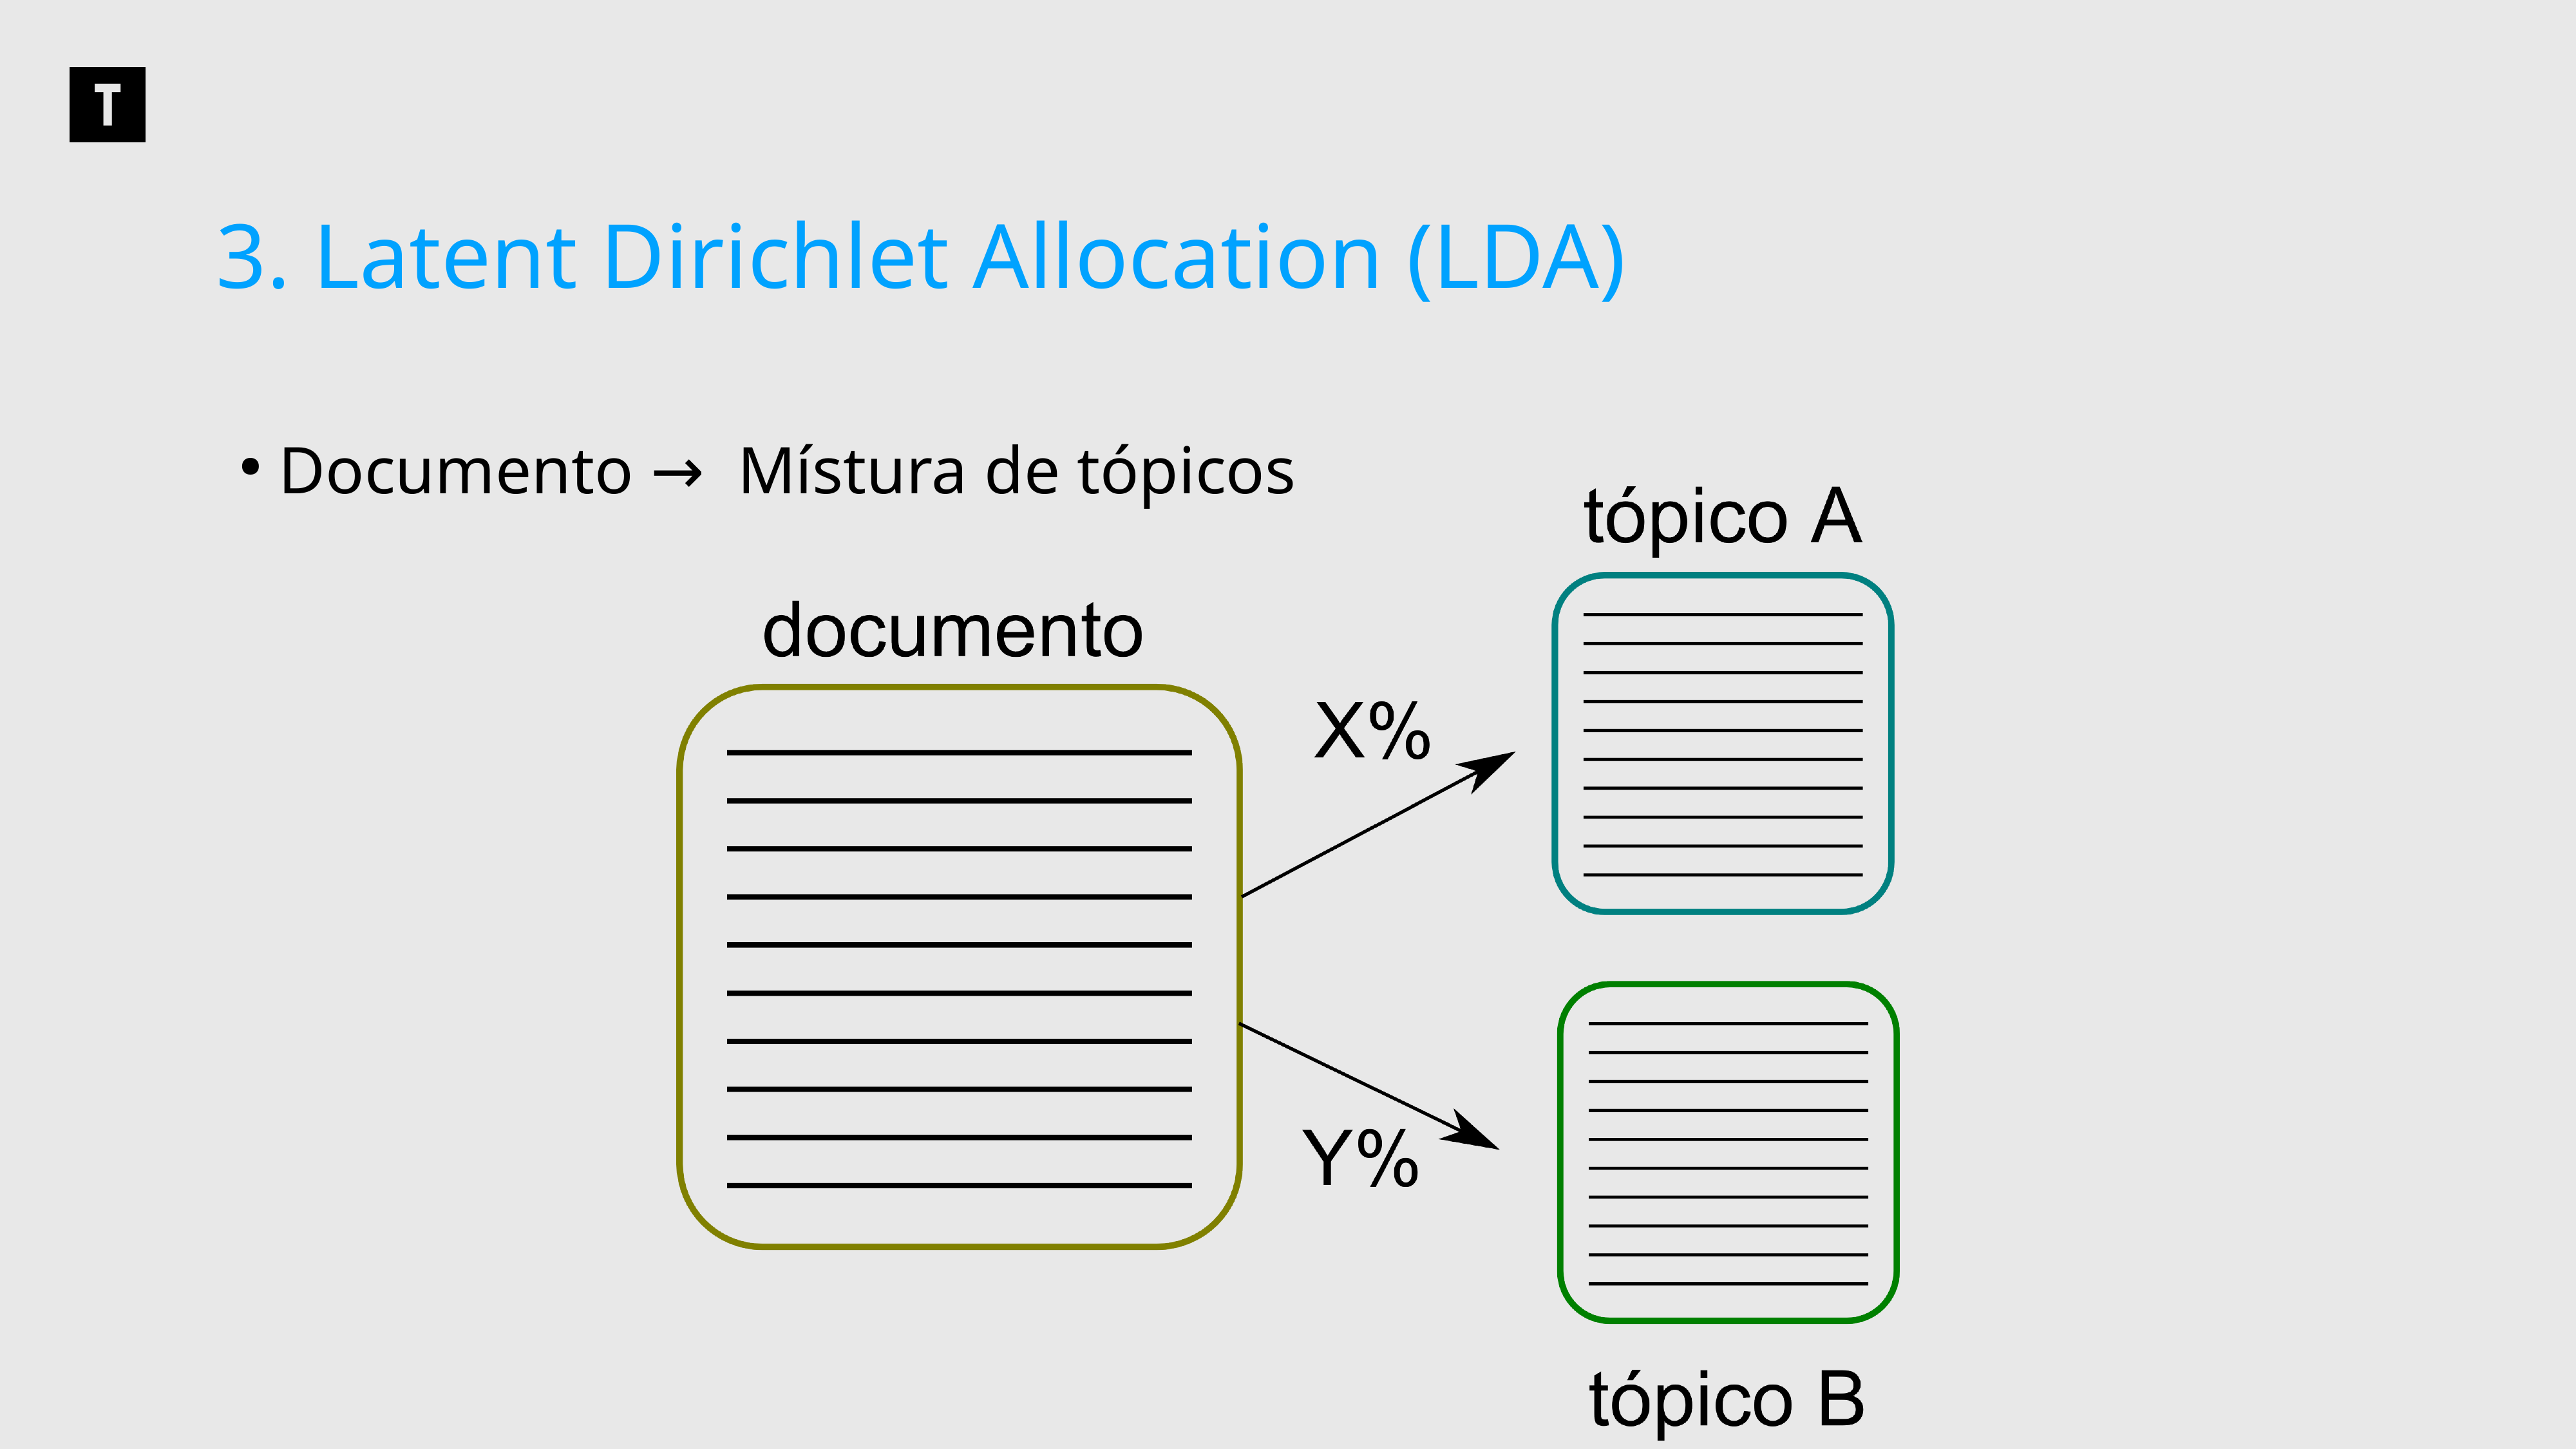

3. Latent Dirichlet Allocation (LDA)
 Documento → Místura de tópicos